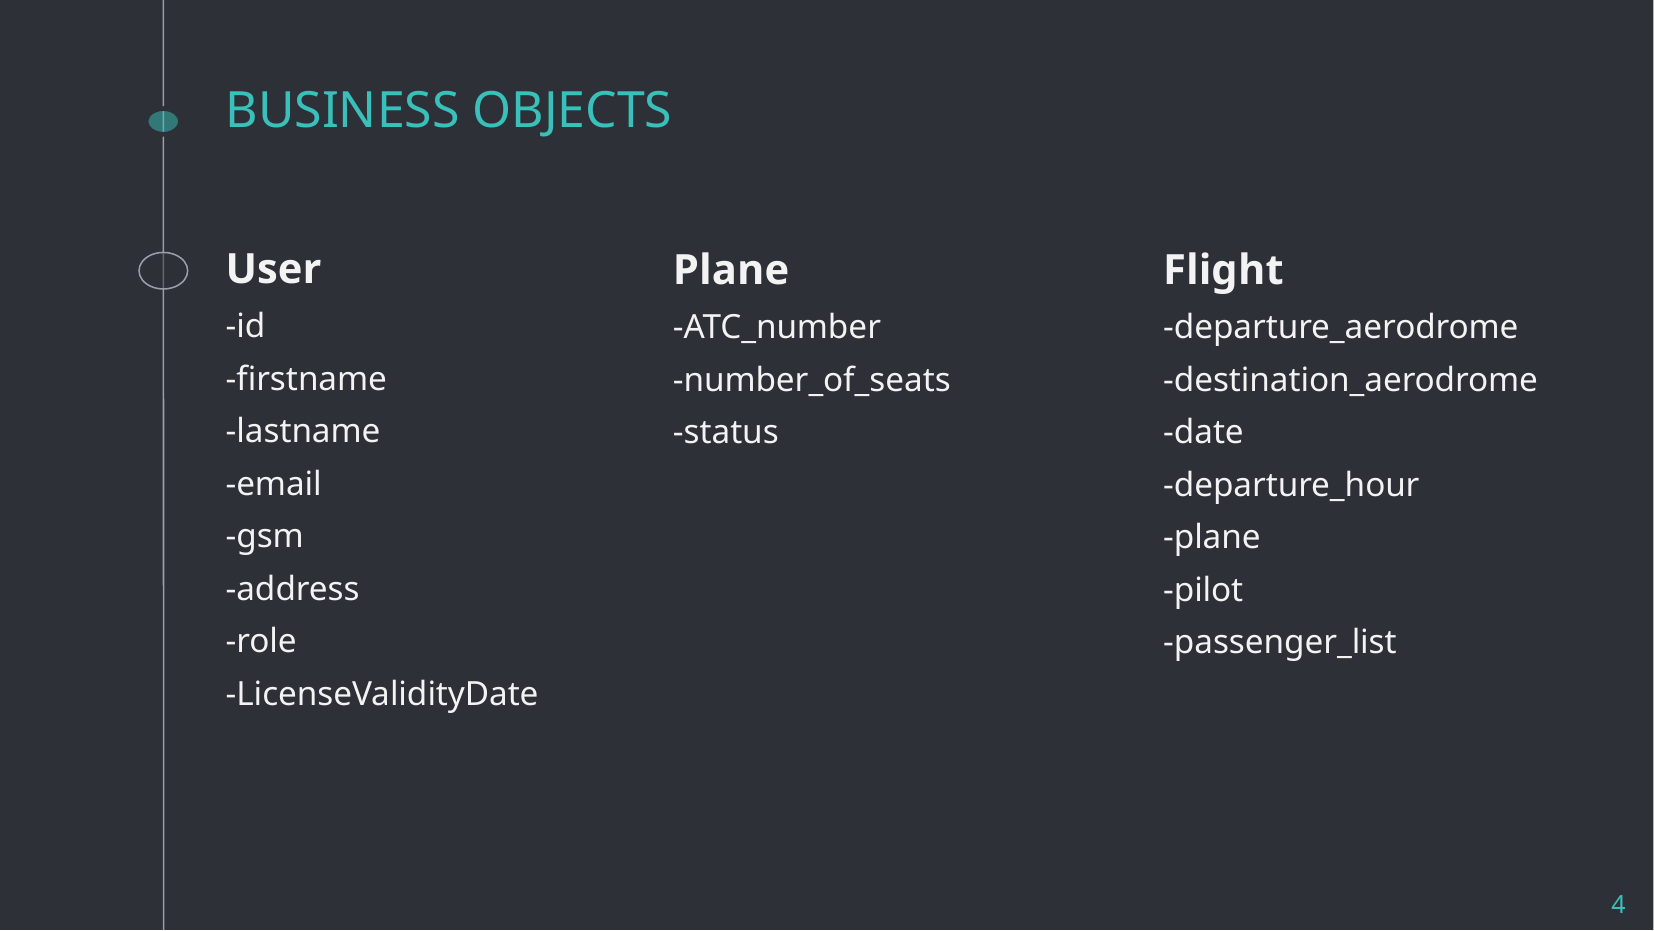

# BUSINESS OBJECTS
User
-id
-firstname
-lastname
-email
-gsm
-address
-role
-LicenseValidityDate
Plane
-ATC_number
-number_of_seats
-status
Flight
-departure_aerodrome
-destination_aerodrome
-date
-departure_hour
-plane
-pilot
-passenger_list